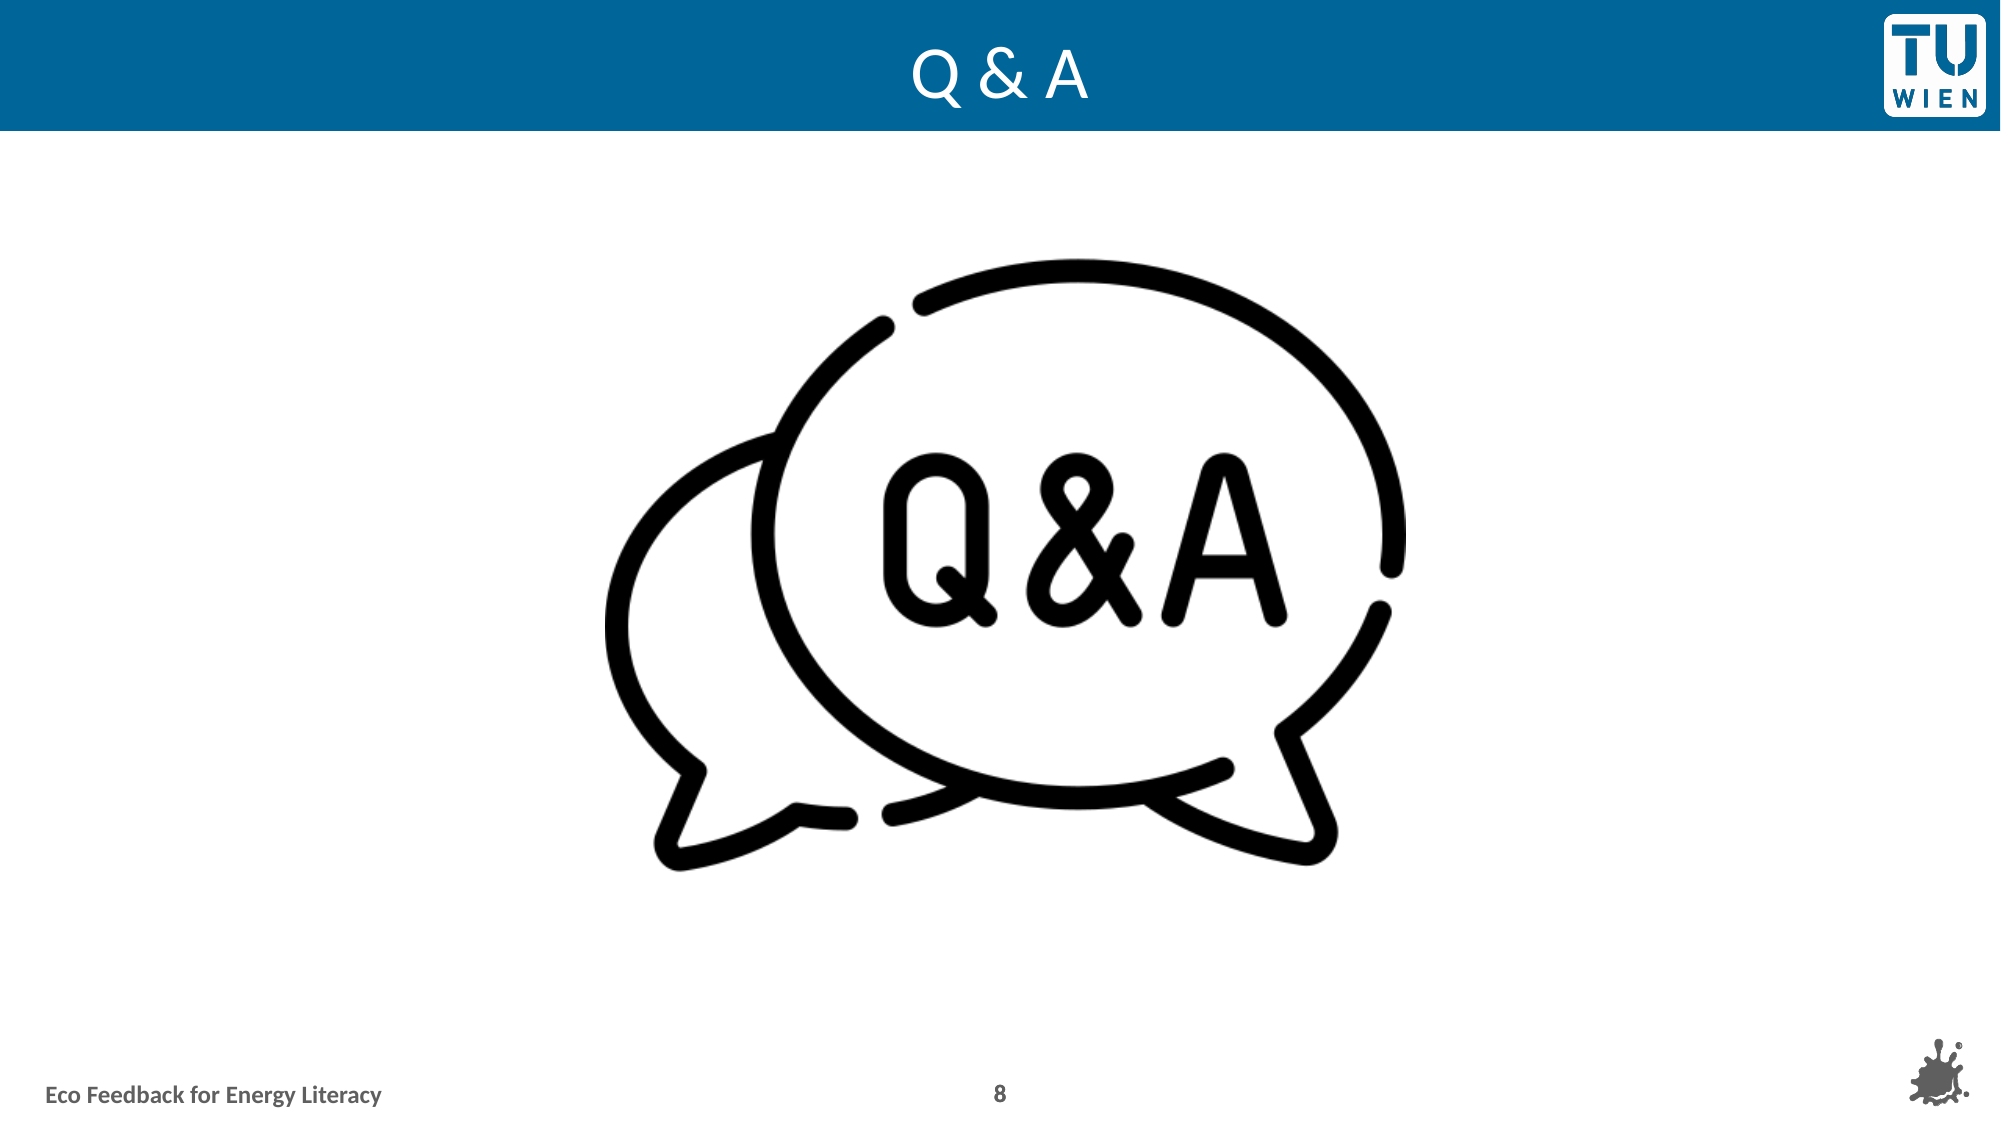

# Q & A
8
Eco Feedback for Energy Literacy